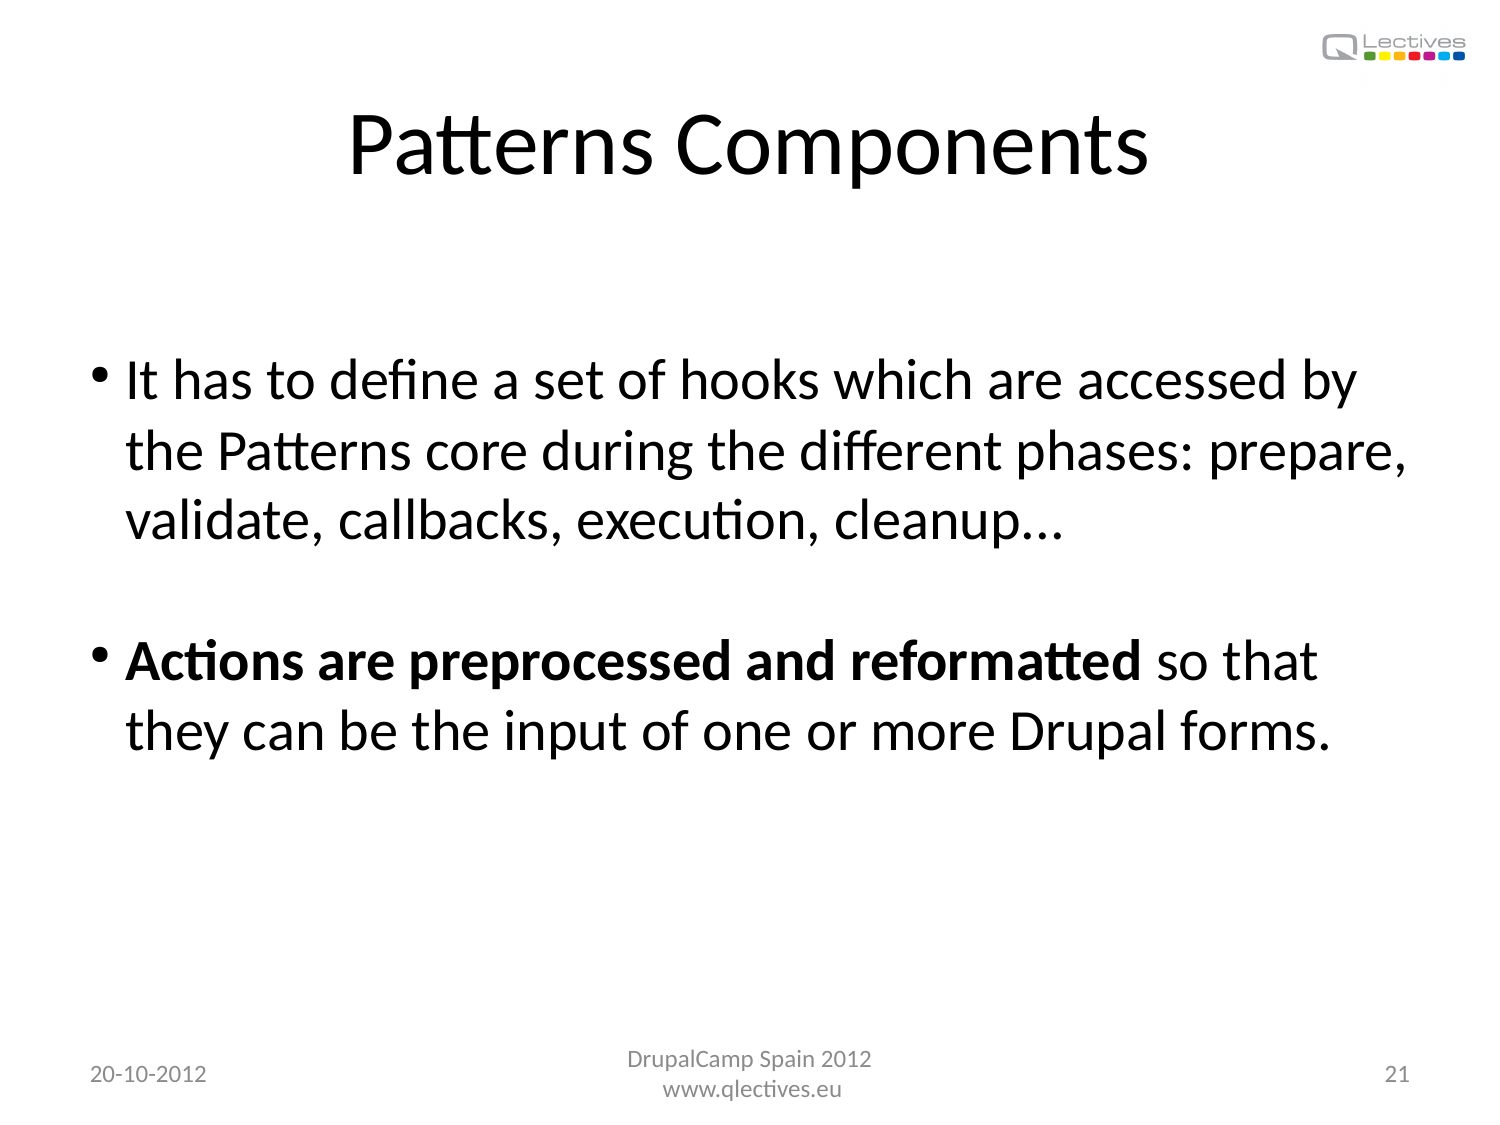

Patterns Components
It has to define a set of hooks which are accessed by the Patterns core during the different phases: prepare, validate, callbacks, execution, cleanup...
Actions are preprocessed and reformatted so that they can be the input of one or more Drupal forms.
20-10-2012
DrupalCamp Spain 2012
 www.qlectives.eu